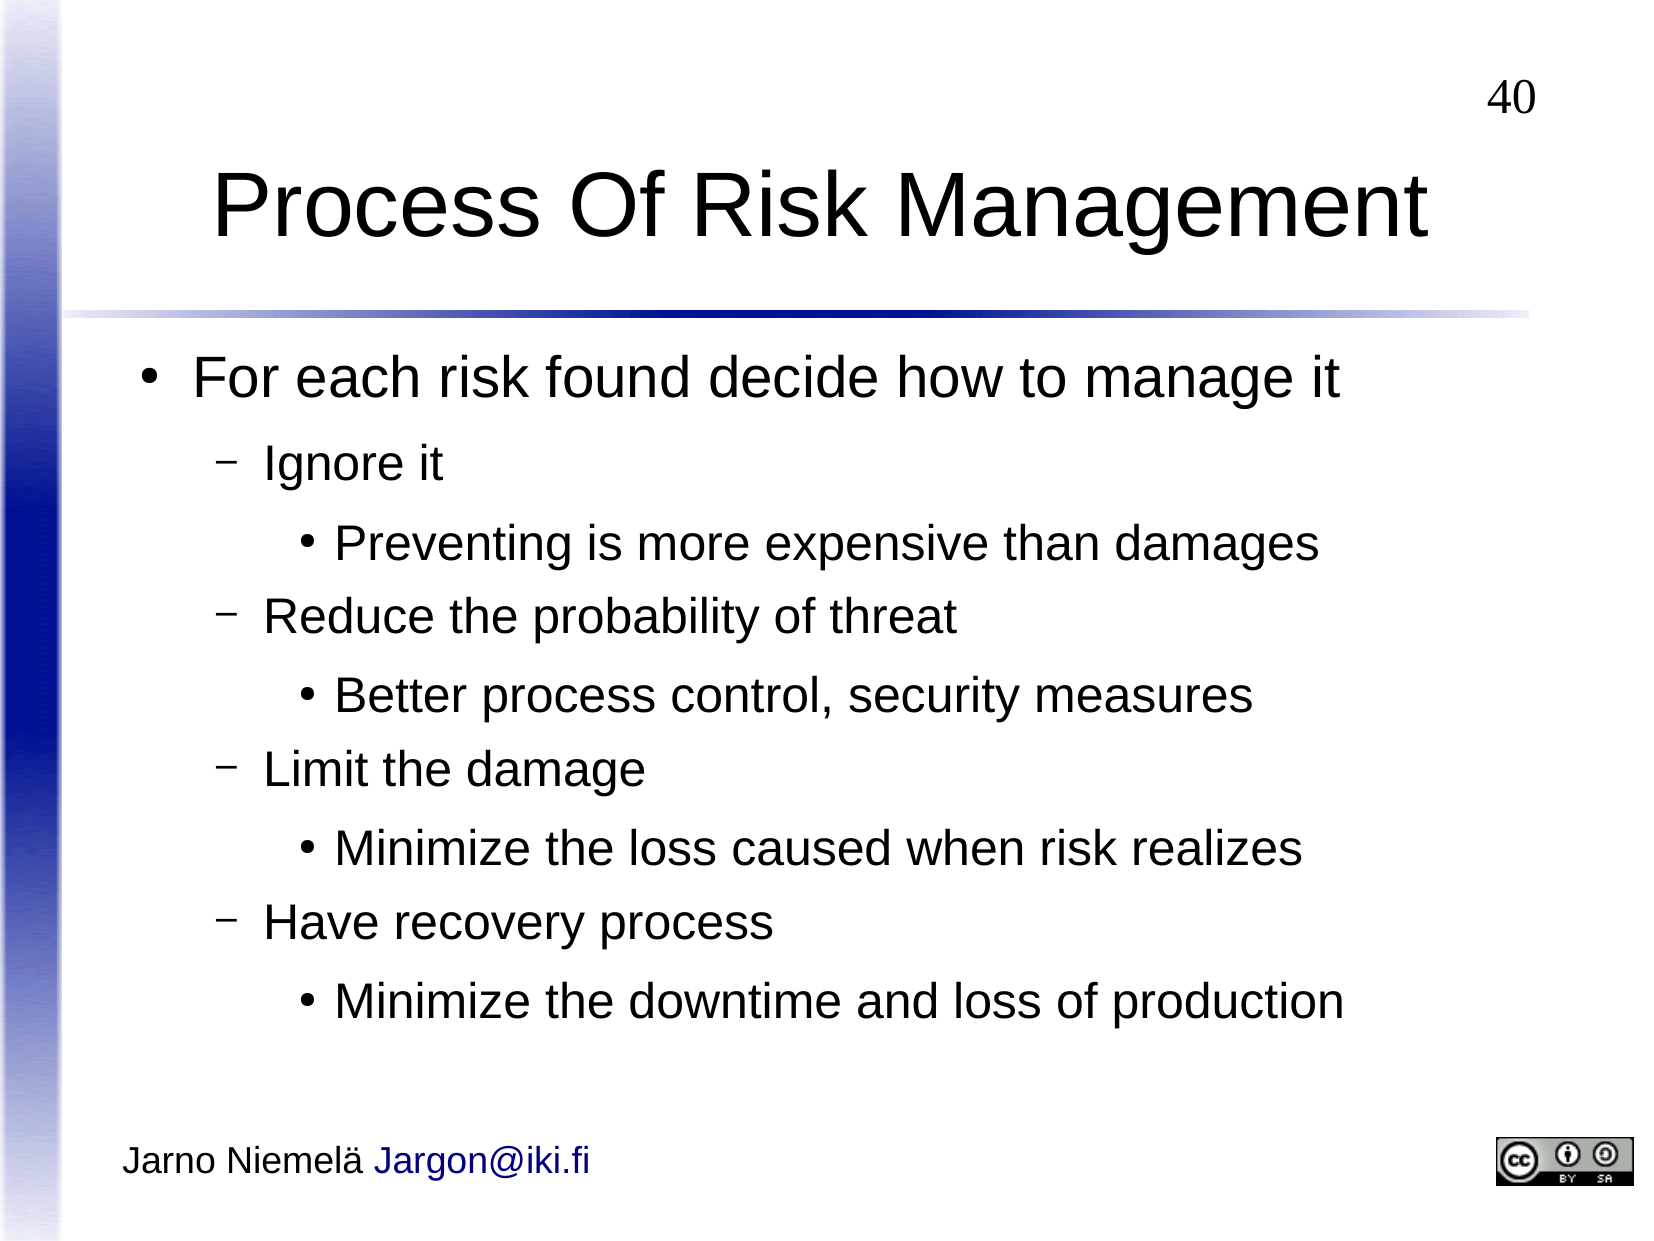

# Process Of Risk Management
For each risk found decide how to manage it
Ignore it
Preventing is more expensive than damages
Reduce the probability of threat
Better process control, security measures
Limit the damage
Minimize the loss caused when risk realizes
Have recovery process
Minimize the downtime and loss of production